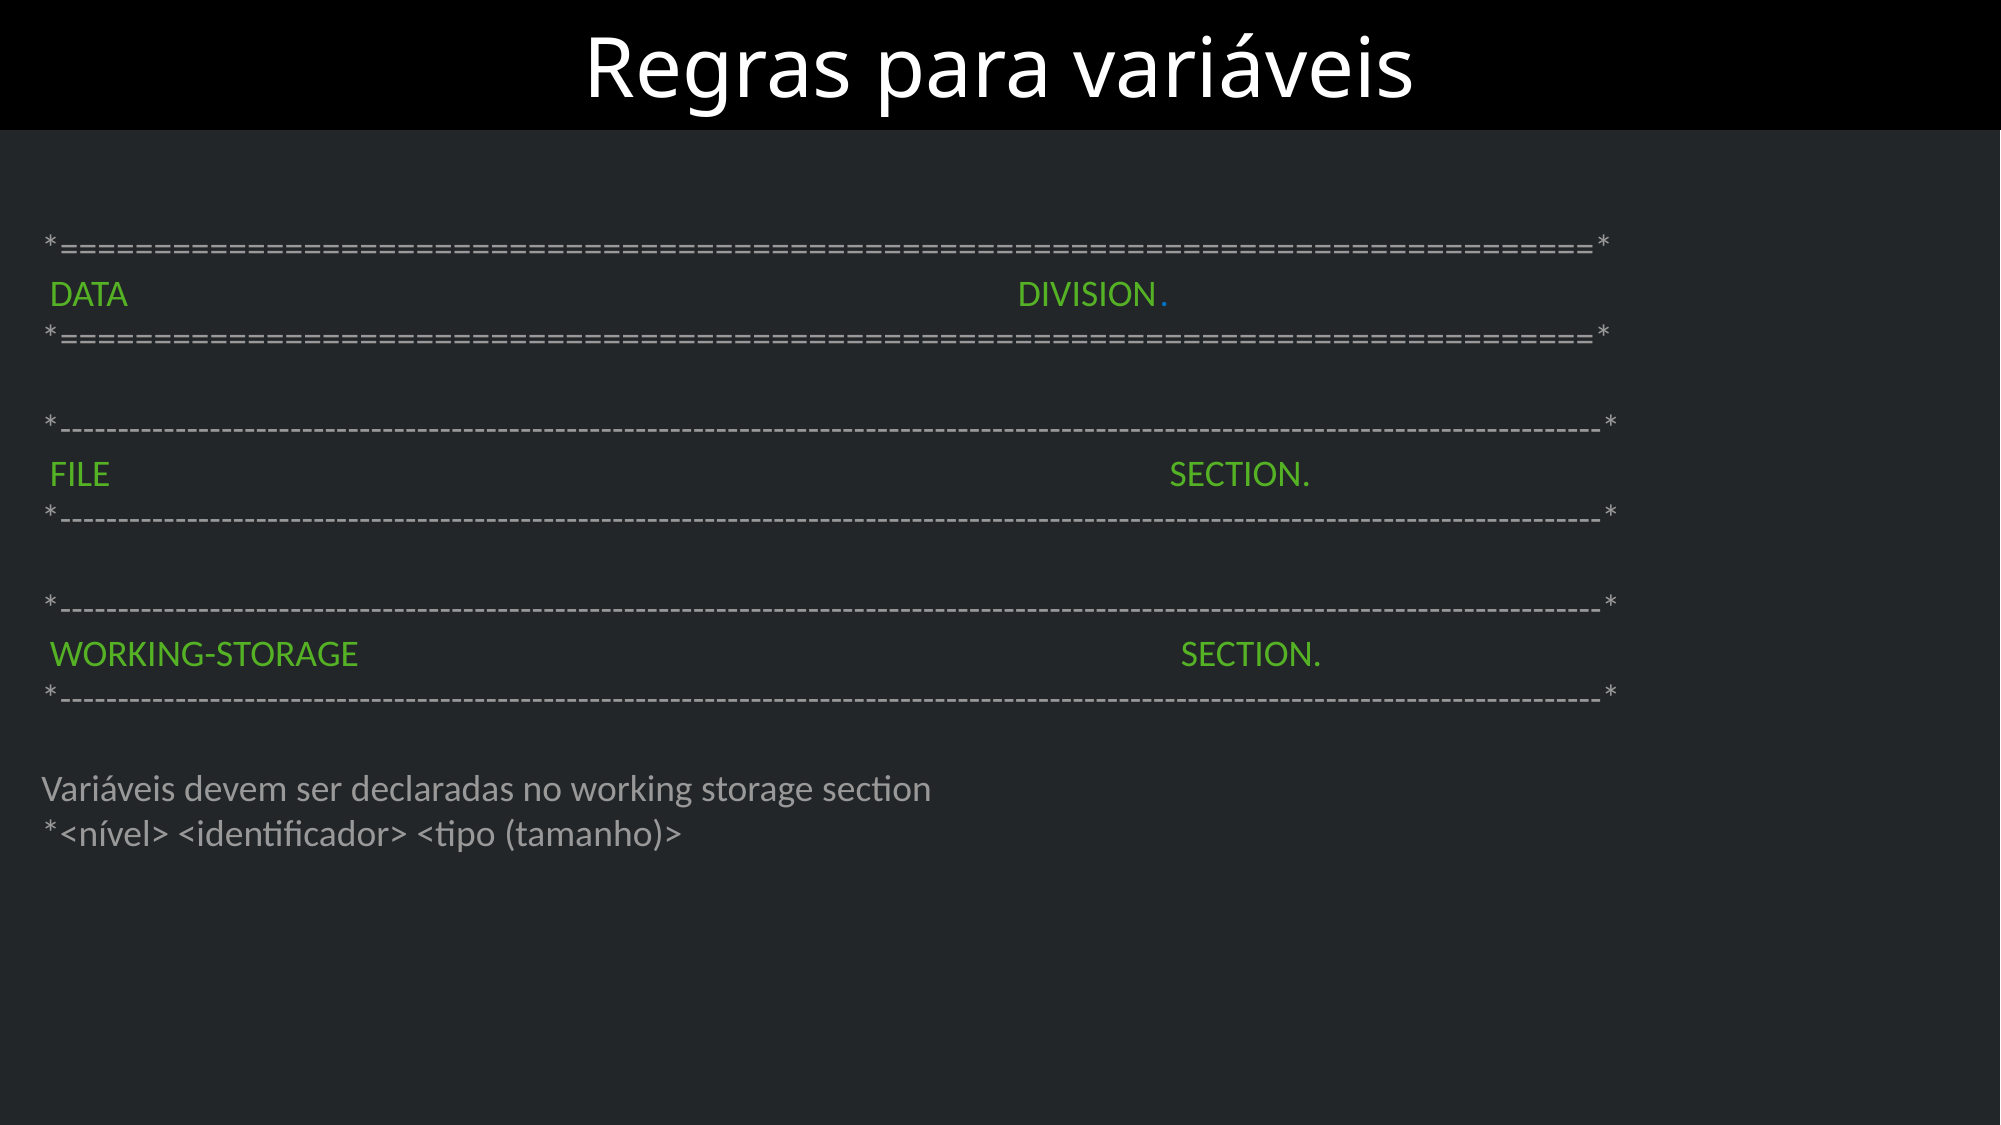

Regras para variáveis
*==================================================================================*
 DATA DIVISION.
*==================================================================================*
*--------------------------------------------------------------------------------------------------------------------------------------*
 FILE SECTION.
*--------------------------------------------------------------------------------------------------------------------------------------*
*--------------------------------------------------------------------------------------------------------------------------------------*
 WORKING-STORAGE SECTION.
*--------------------------------------------------------------------------------------------------------------------------------------*
Variáveis devem ser declaradas no working storage section
*<nível> <identificador> <tipo (tamanho)>